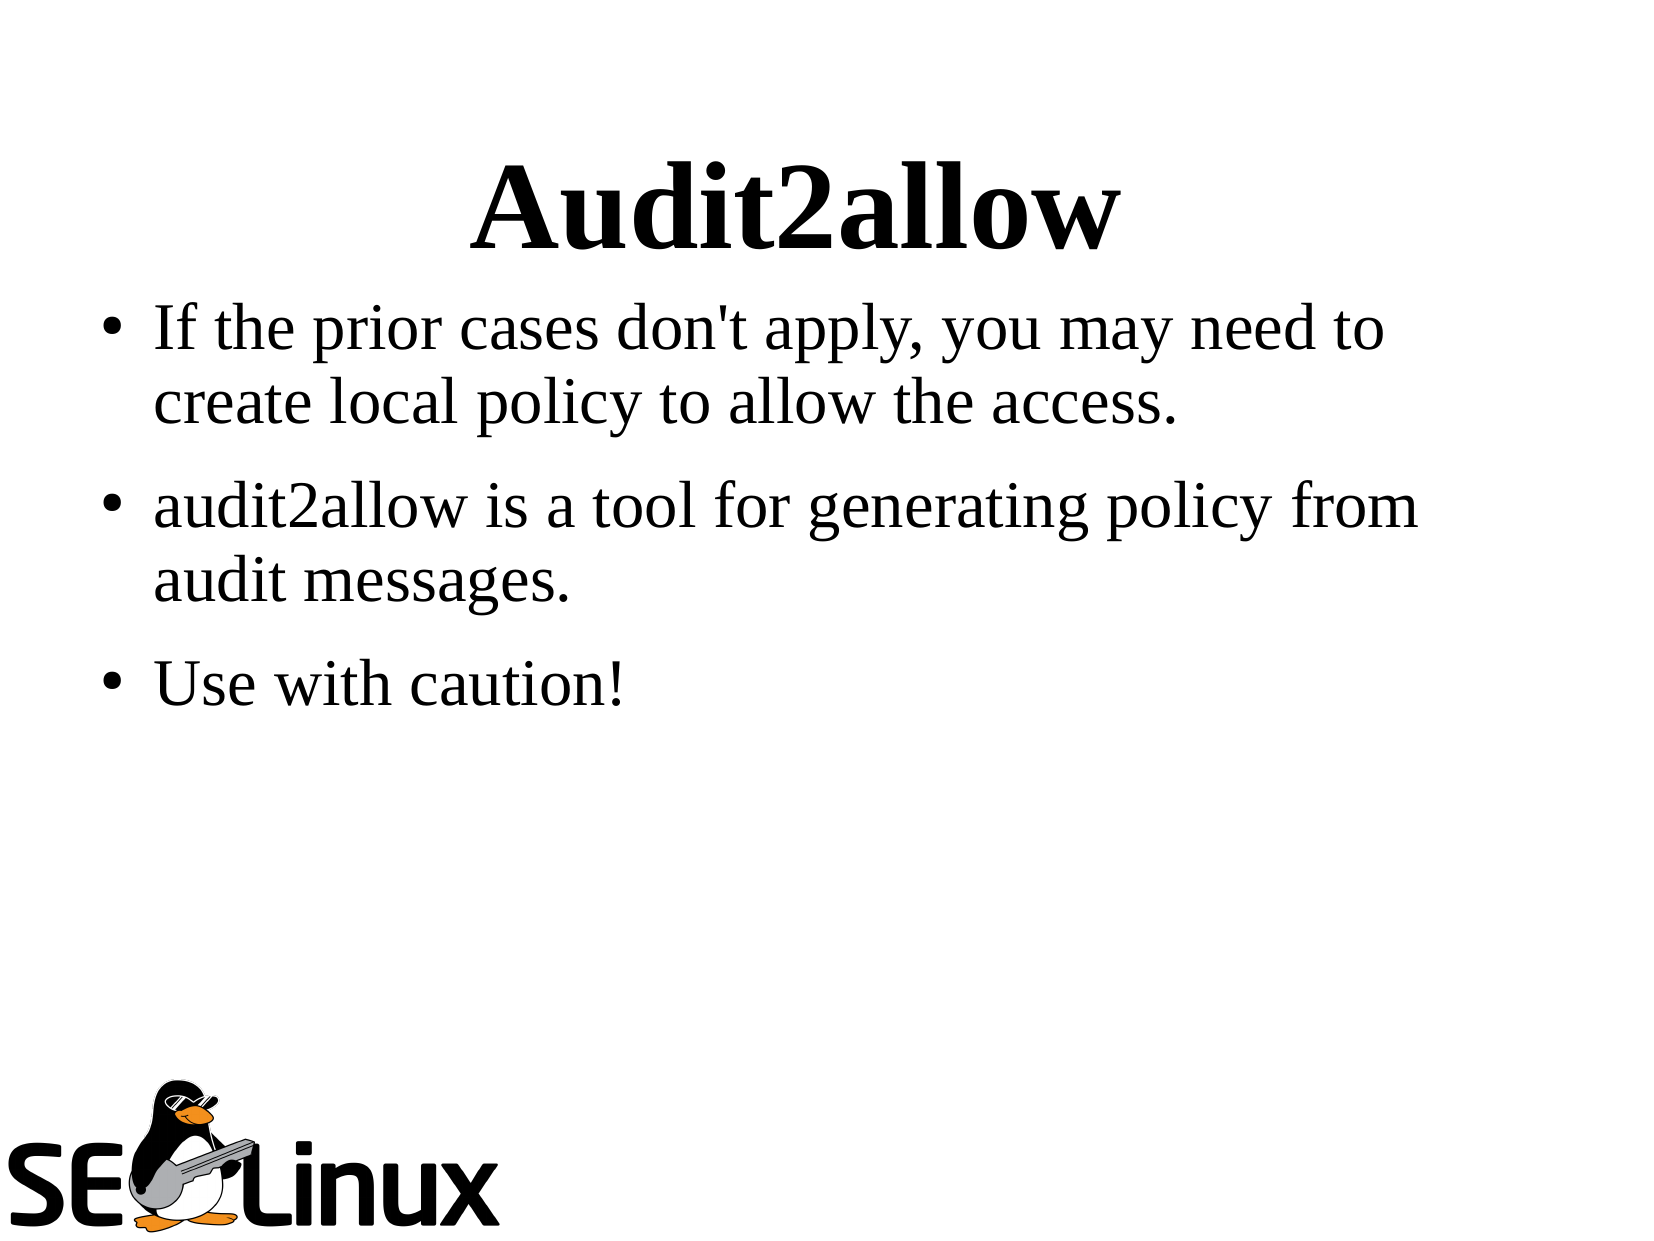

# Audit2allow
If the prior cases don't apply, you may need to create local policy to allow the access.
audit2allow is a tool for generating policy from audit messages.
Use with caution!